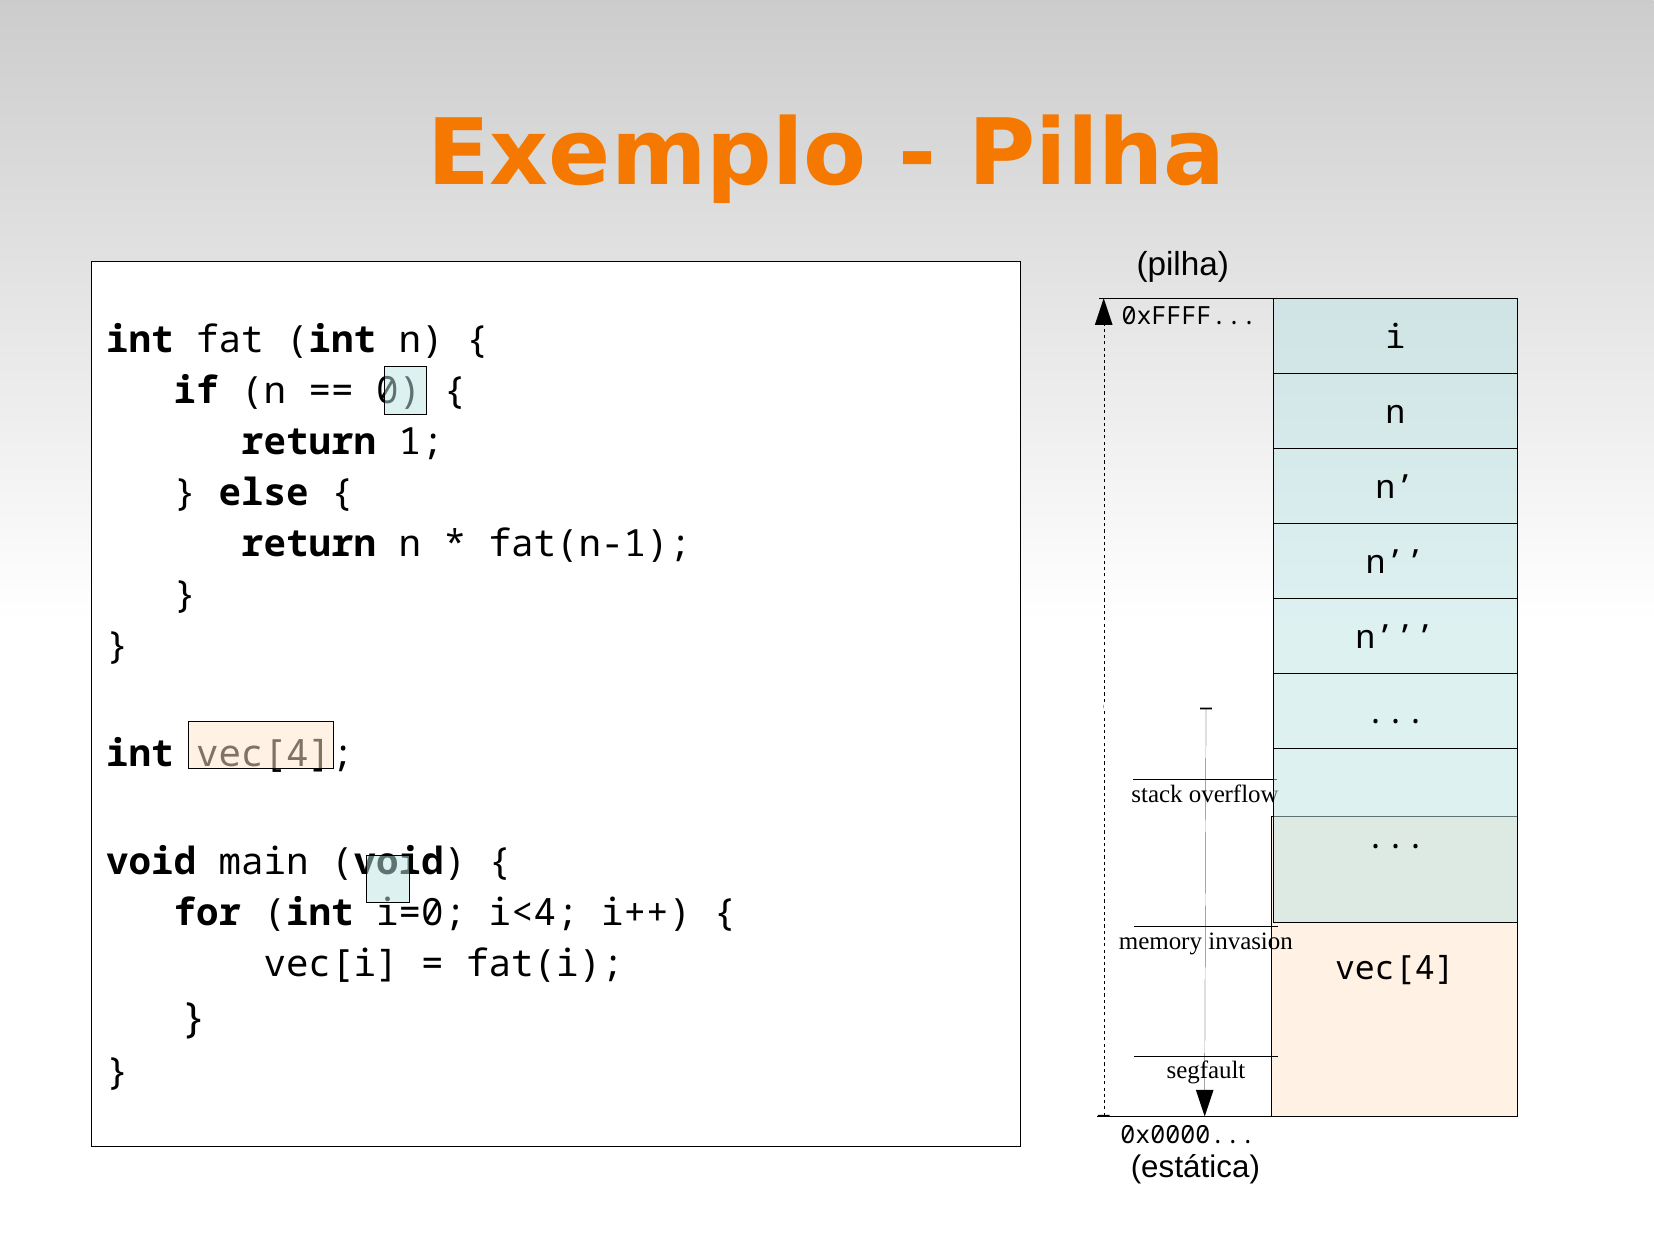

# Exemplo - Pilha
(pilha)
int fat (int n) {
 if (n == 0) {
 return 1;
 } else {
 return n * fat(n-1);
 }
}
int vec[4];
void main (void) {
 for (int i=0; i<4; i++) {
 vec[i] = fat(i);
 }
}
0xFFFF...
i
n
n’
n’’
n’’’
...
...
stack overflow
vec[4]
memory invasion
segfault
0x0000...
(estática)